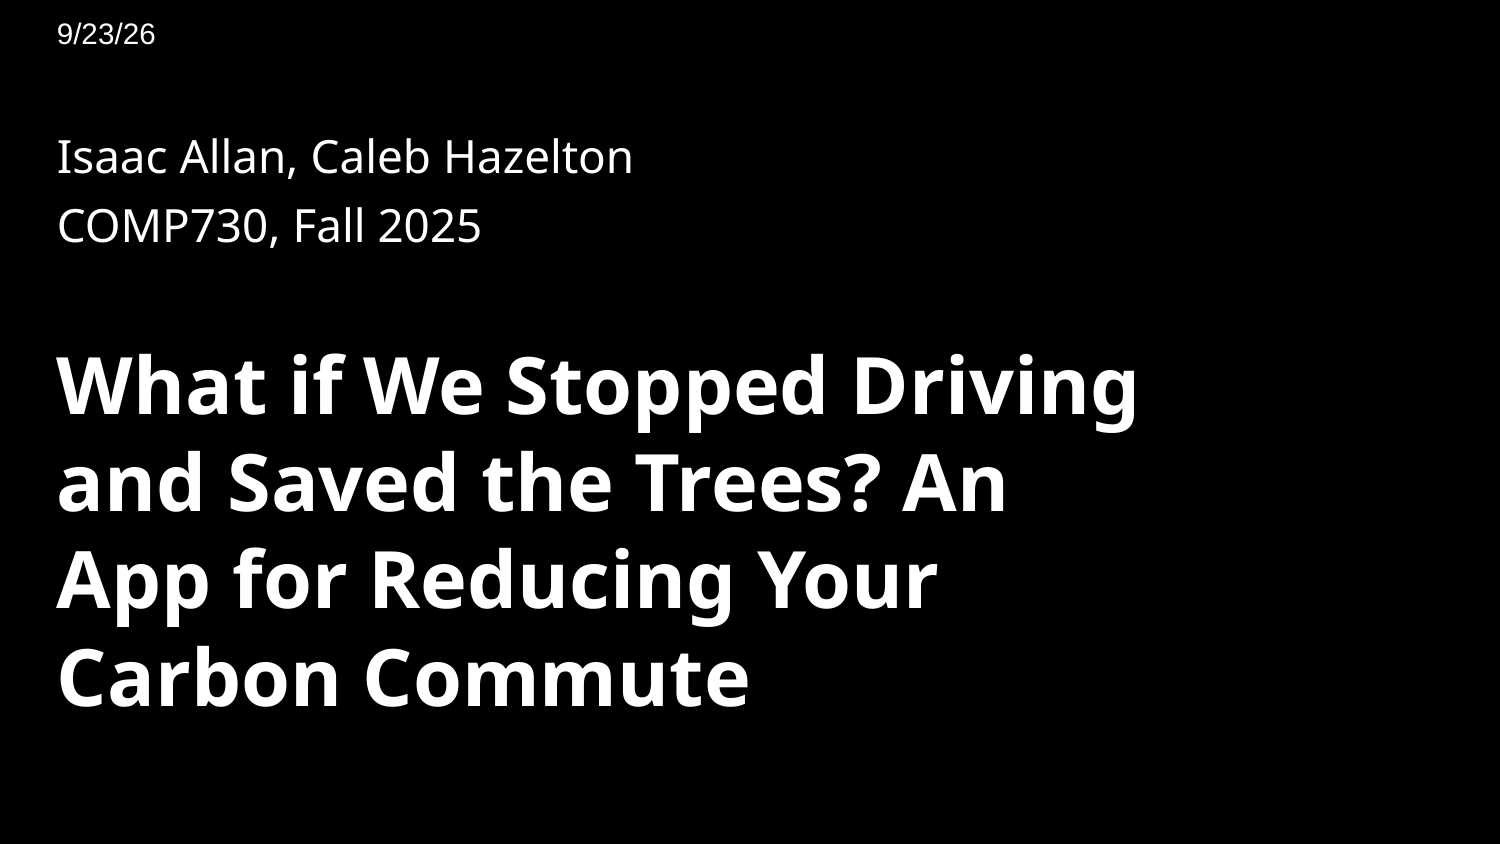

Isaac Allan, Caleb Hazelton
COMP730, Fall 2025
# What if We Stopped Driving and Saved the Trees? An App for Reducing Your Carbon Commute